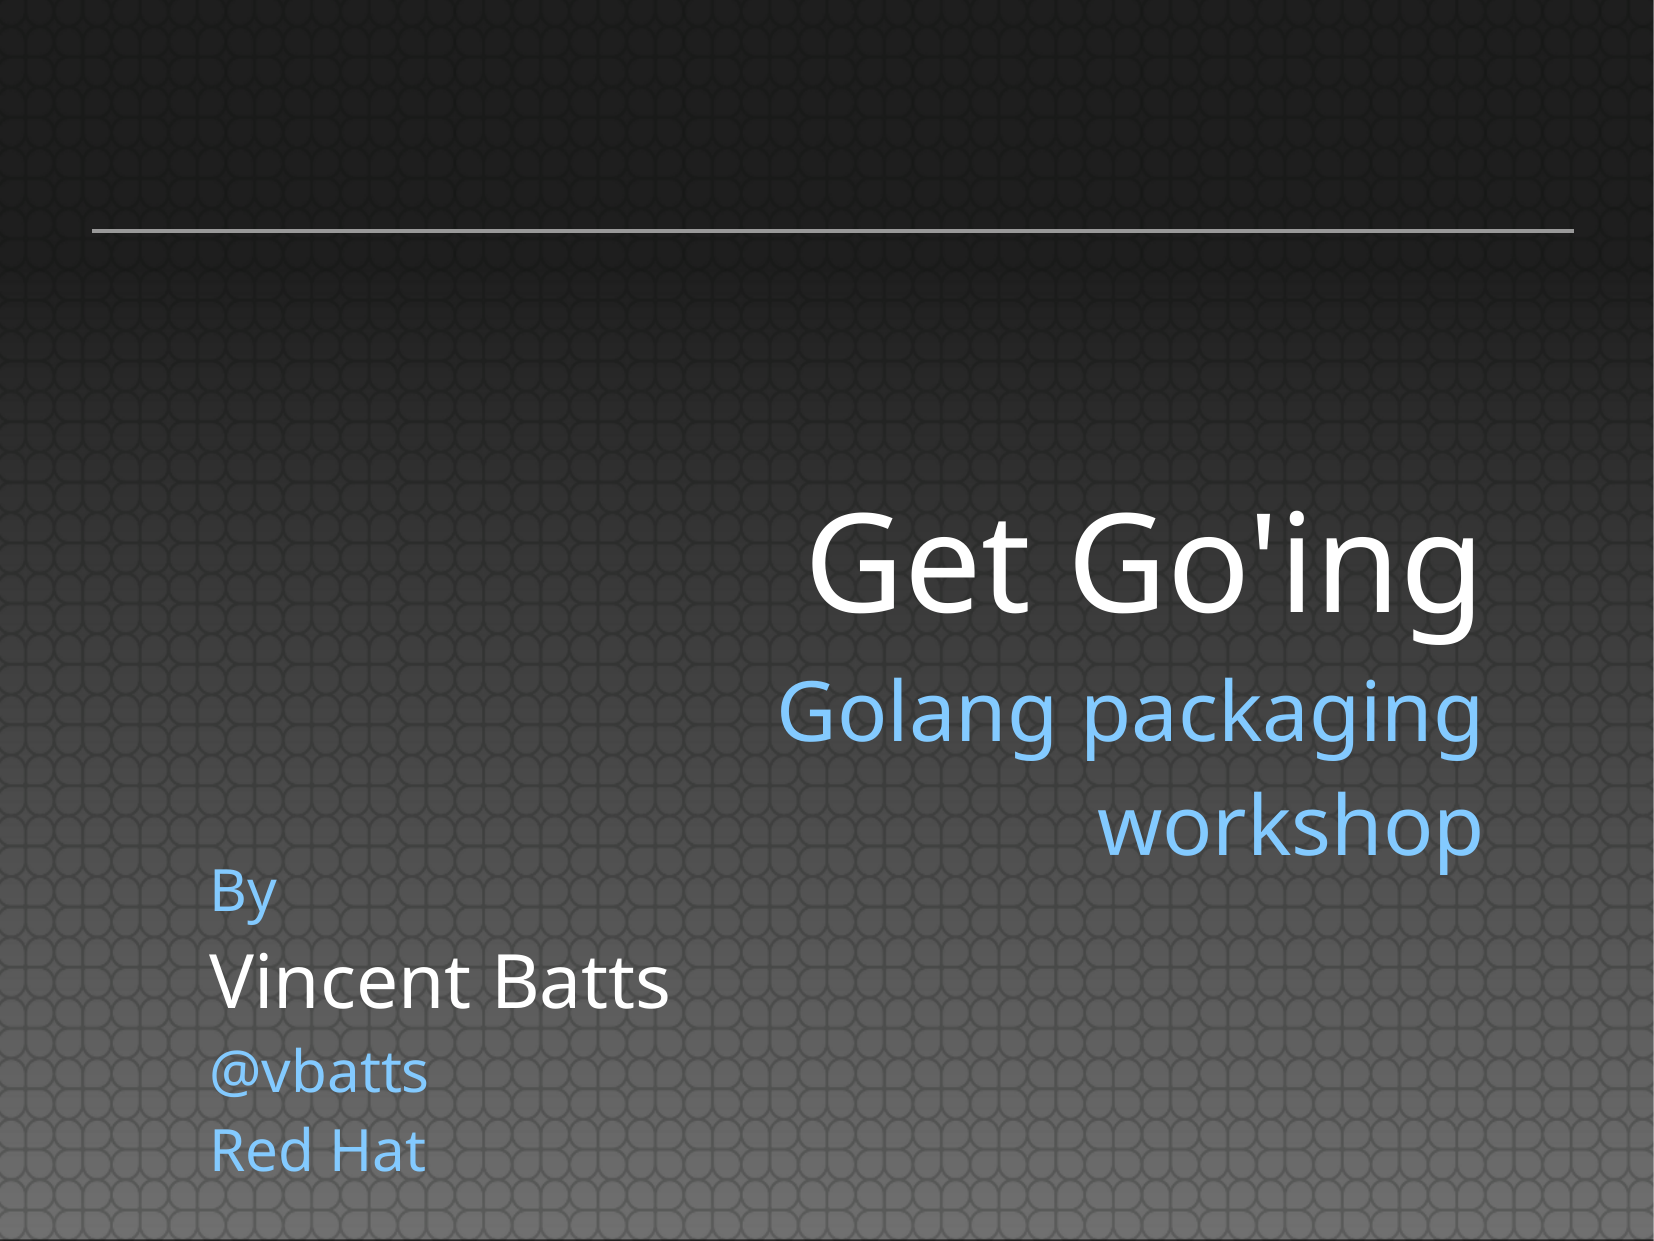

# Get Go'ing
Golang packaging
workshop
By
Vincent Batts
@vbatts
Red Hat